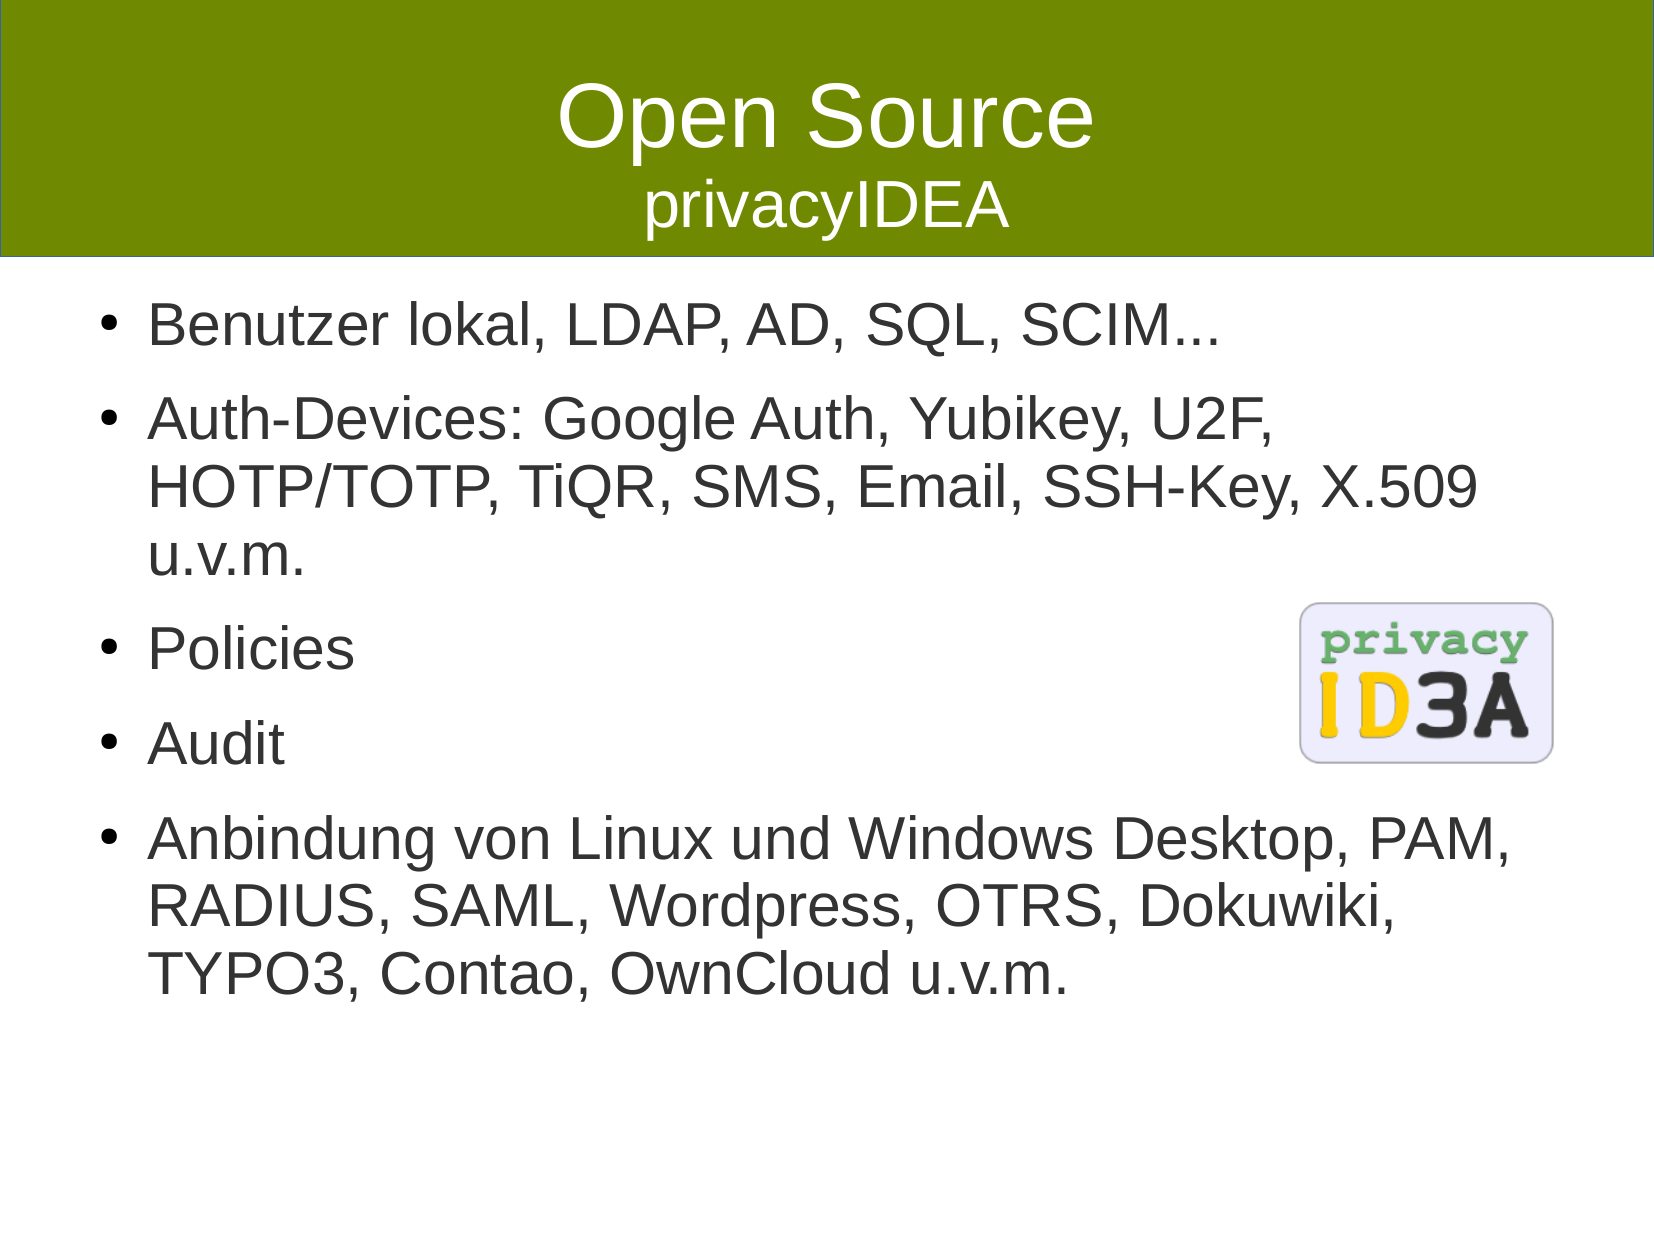

# Open Source privacyIDEA
Benutzer lokal, LDAP, AD, SQL, SCIM...
Auth-Devices: Google Auth, Yubikey, U2F, HOTP/TOTP, TiQR, SMS, Email, SSH-Key, X.509 u.v.m.
Policies
Audit
Anbindung von Linux und Windows Desktop, PAM, RADIUS, SAML, Wordpress, OTRS, Dokuwiki, TYPO3, Contao, OwnCloud u.v.m.